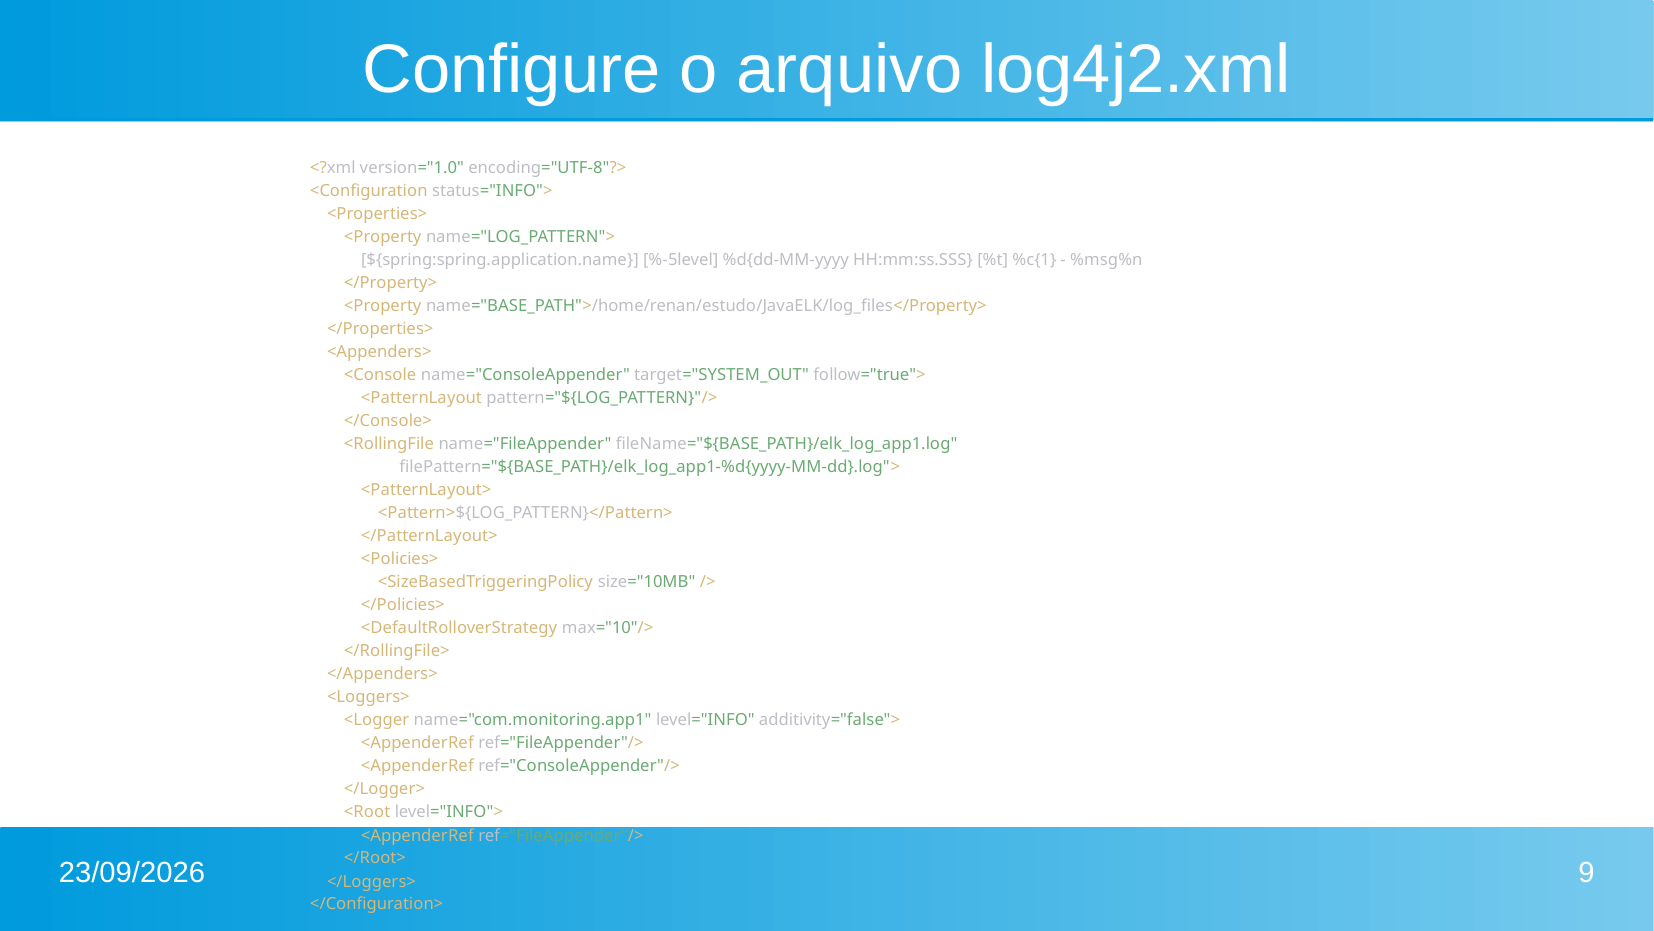

# Configure o arquivo log4j2.xml
<?xml version="1.0" encoding="UTF-8"?>
<Configuration status="INFO">
 <Properties>
 <Property name="LOG_PATTERN">
 [${spring:spring.application.name}] [%-5level] %d{dd-MM-yyyy HH:mm:ss.SSS} [%t] %c{1} - %msg%n
 </Property>
 <Property name="BASE_PATH">/home/renan/estudo/JavaELK/log_files</Property>
 </Properties>
 <Appenders>
 <Console name="ConsoleAppender" target="SYSTEM_OUT" follow="true">
 <PatternLayout pattern="${LOG_PATTERN}"/>
 </Console>
 <RollingFile name="FileAppender" fileName="${BASE_PATH}/elk_log_app1.log"
 filePattern="${BASE_PATH}/elk_log_app1-%d{yyyy-MM-dd}.log">
 <PatternLayout>
 <Pattern>${LOG_PATTERN}</Pattern>
 </PatternLayout>
 <Policies>
 <SizeBasedTriggeringPolicy size="10MB" />
 </Policies>
 <DefaultRolloverStrategy max="10"/>
 </RollingFile>
 </Appenders>
 <Loggers>
 <Logger name="com.monitoring.app1" level="INFO" additivity="false">
 <AppenderRef ref="FileAppender"/>
 <AppenderRef ref="ConsoleAppender"/>
 </Logger>
 <Root level="INFO">
 <AppenderRef ref="FileAppender"/>
 </Root>
 </Loggers>
</Configuration>
9